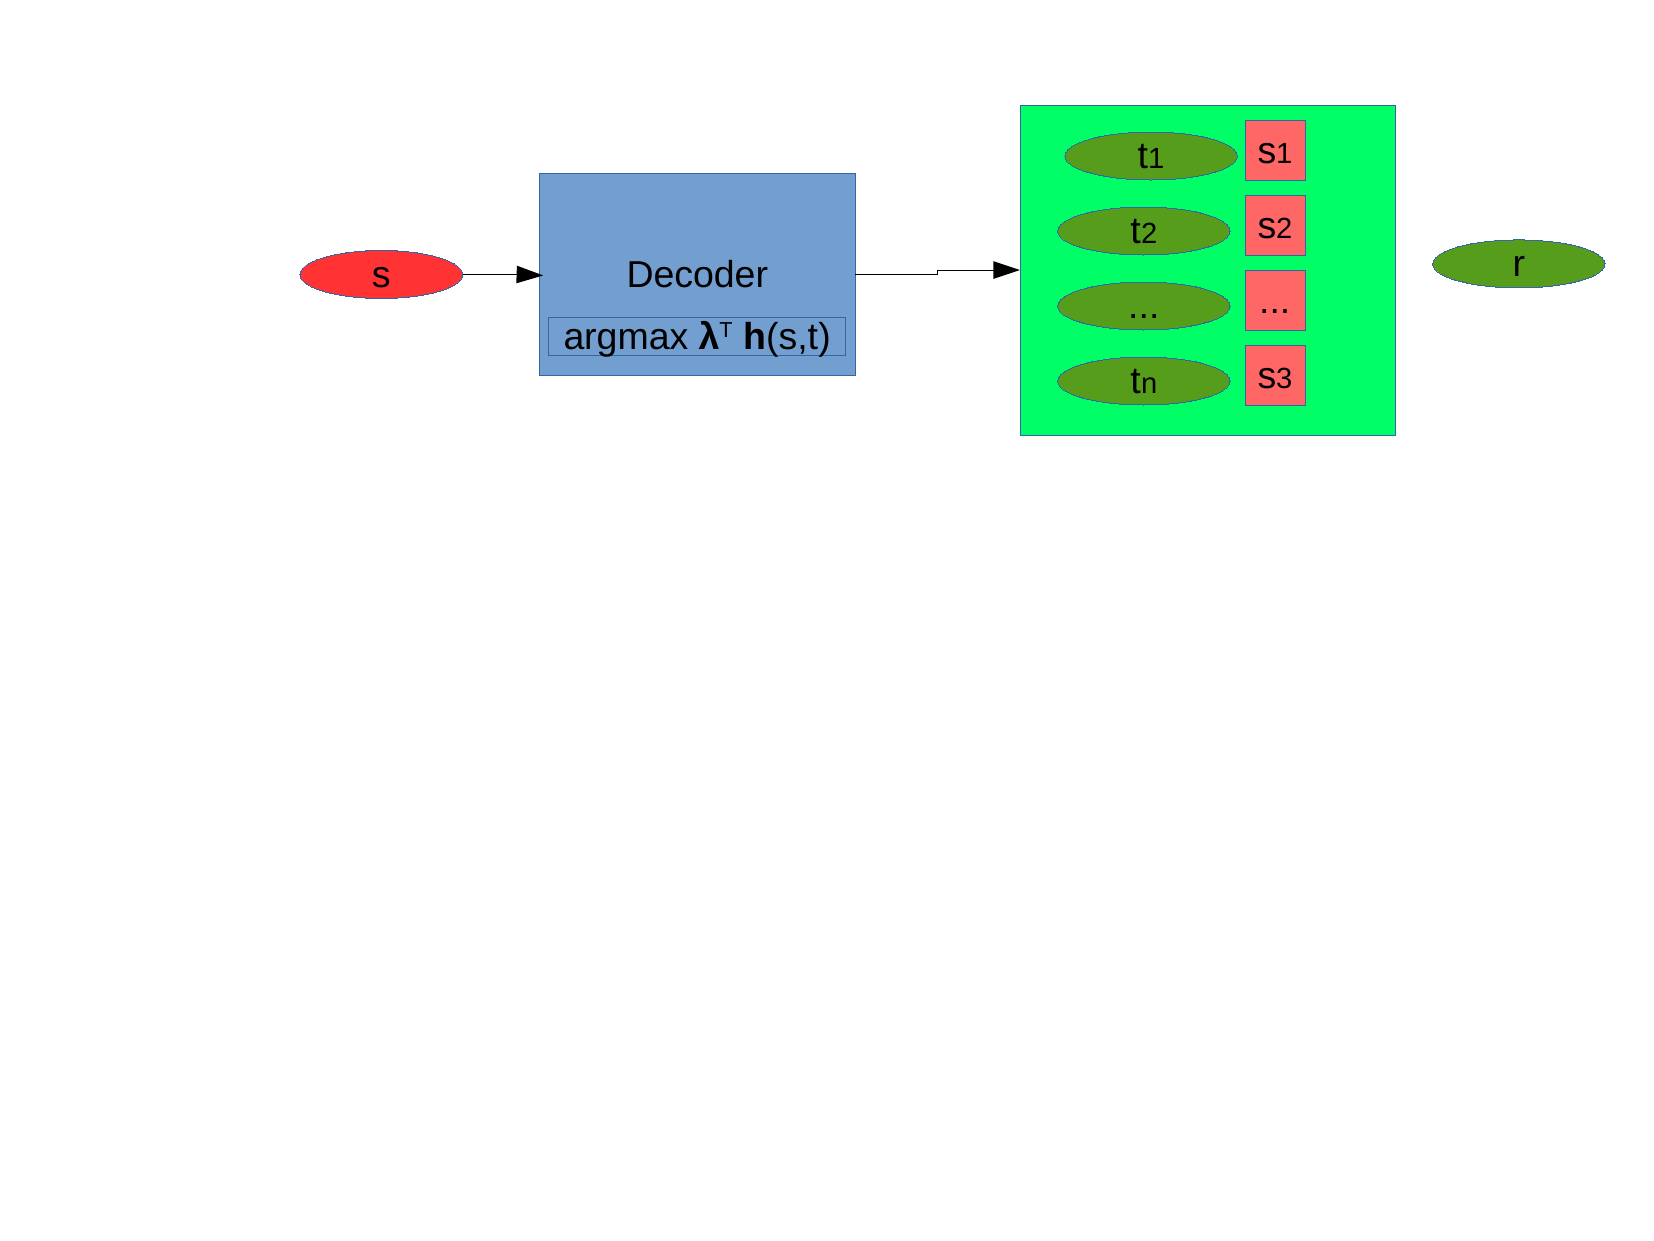

s1
t1
Decoder
s2
t2
r
s
...
...
argmax λT h(s,t)
s3
tn